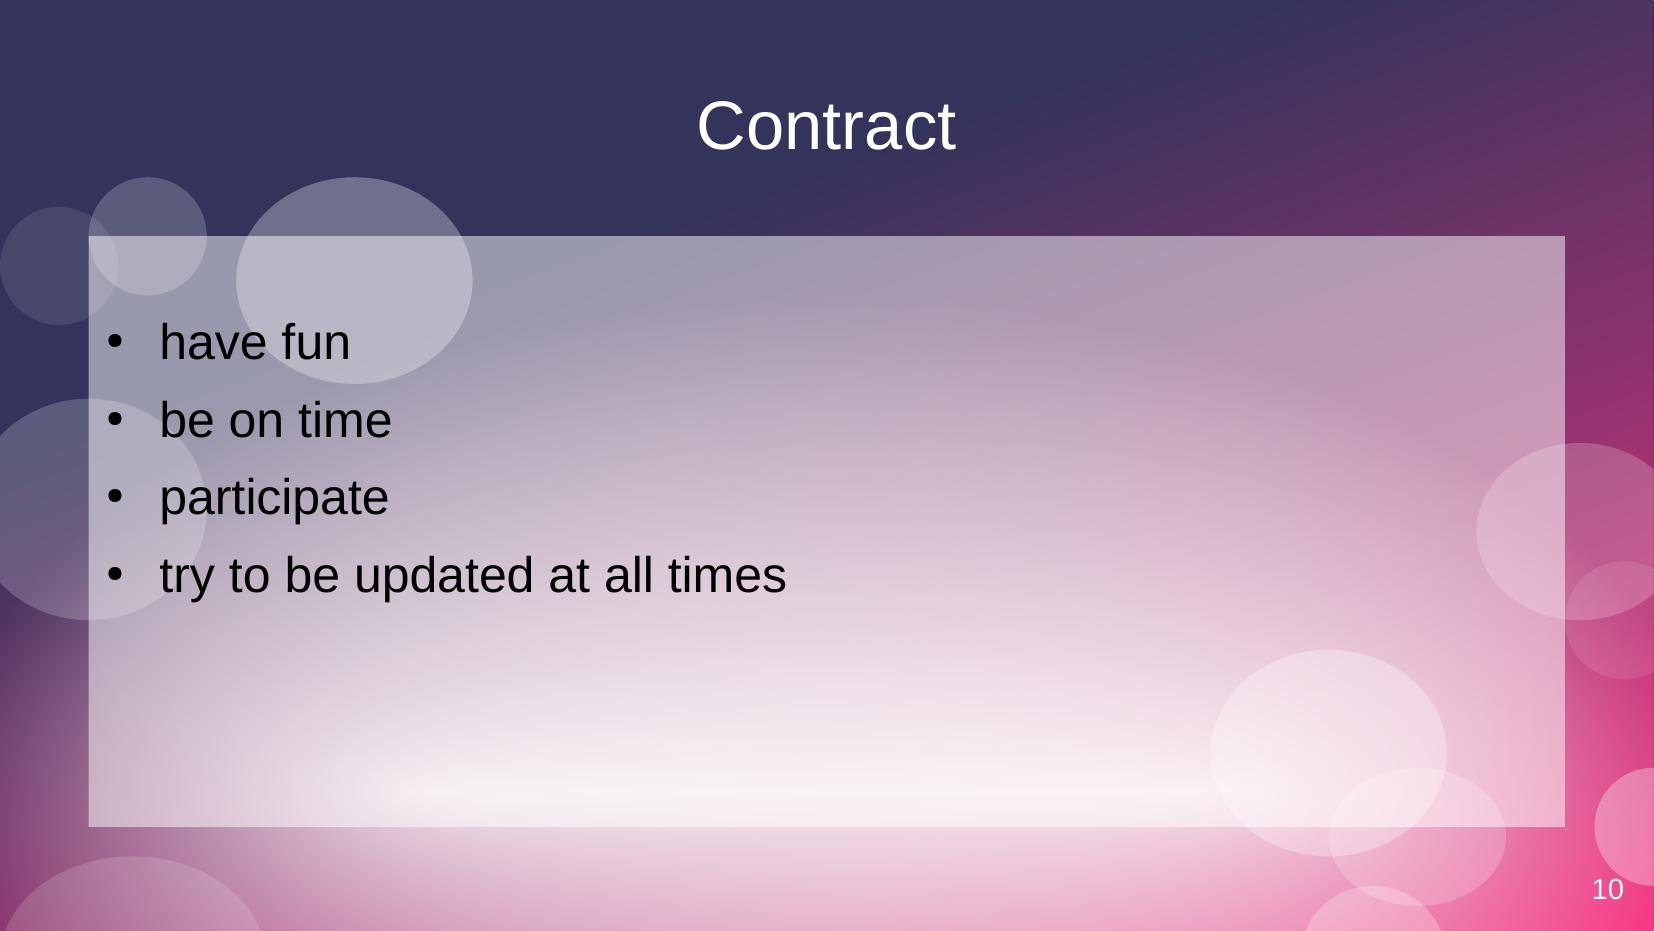

# Contract
have fun
be on time
participate
try to be updated at all times